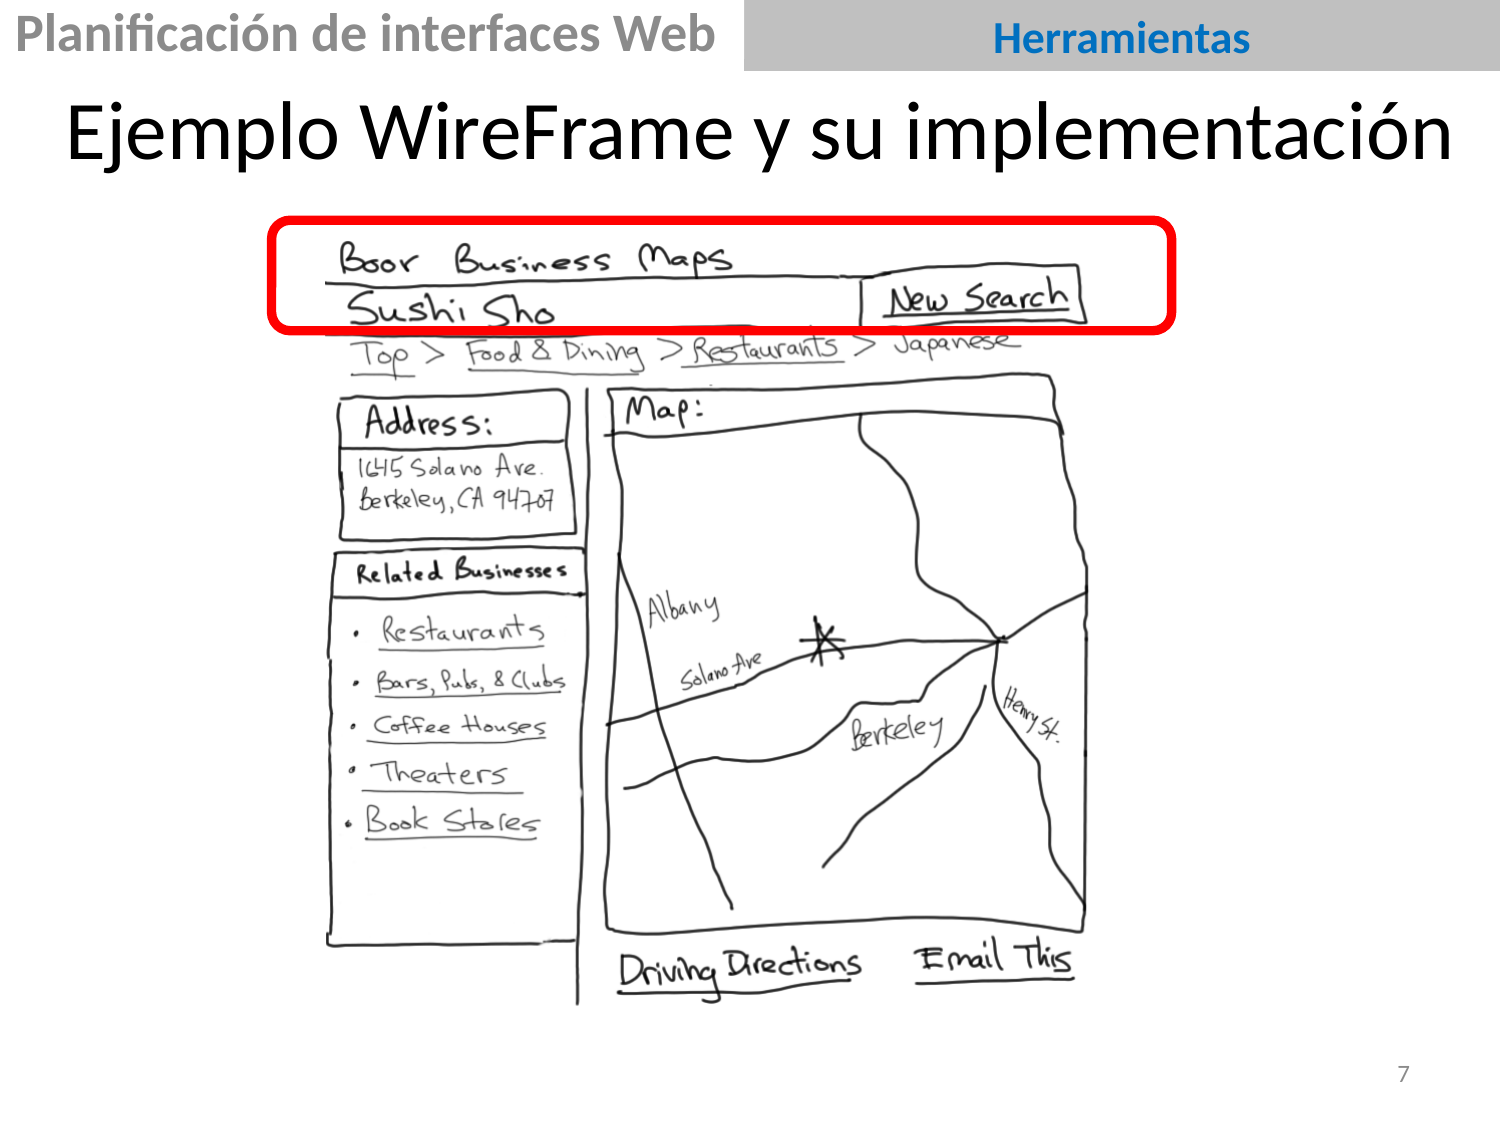

Planificación de interfaces Web
Herramientas
# Ejemplo WireFrame y su implementación